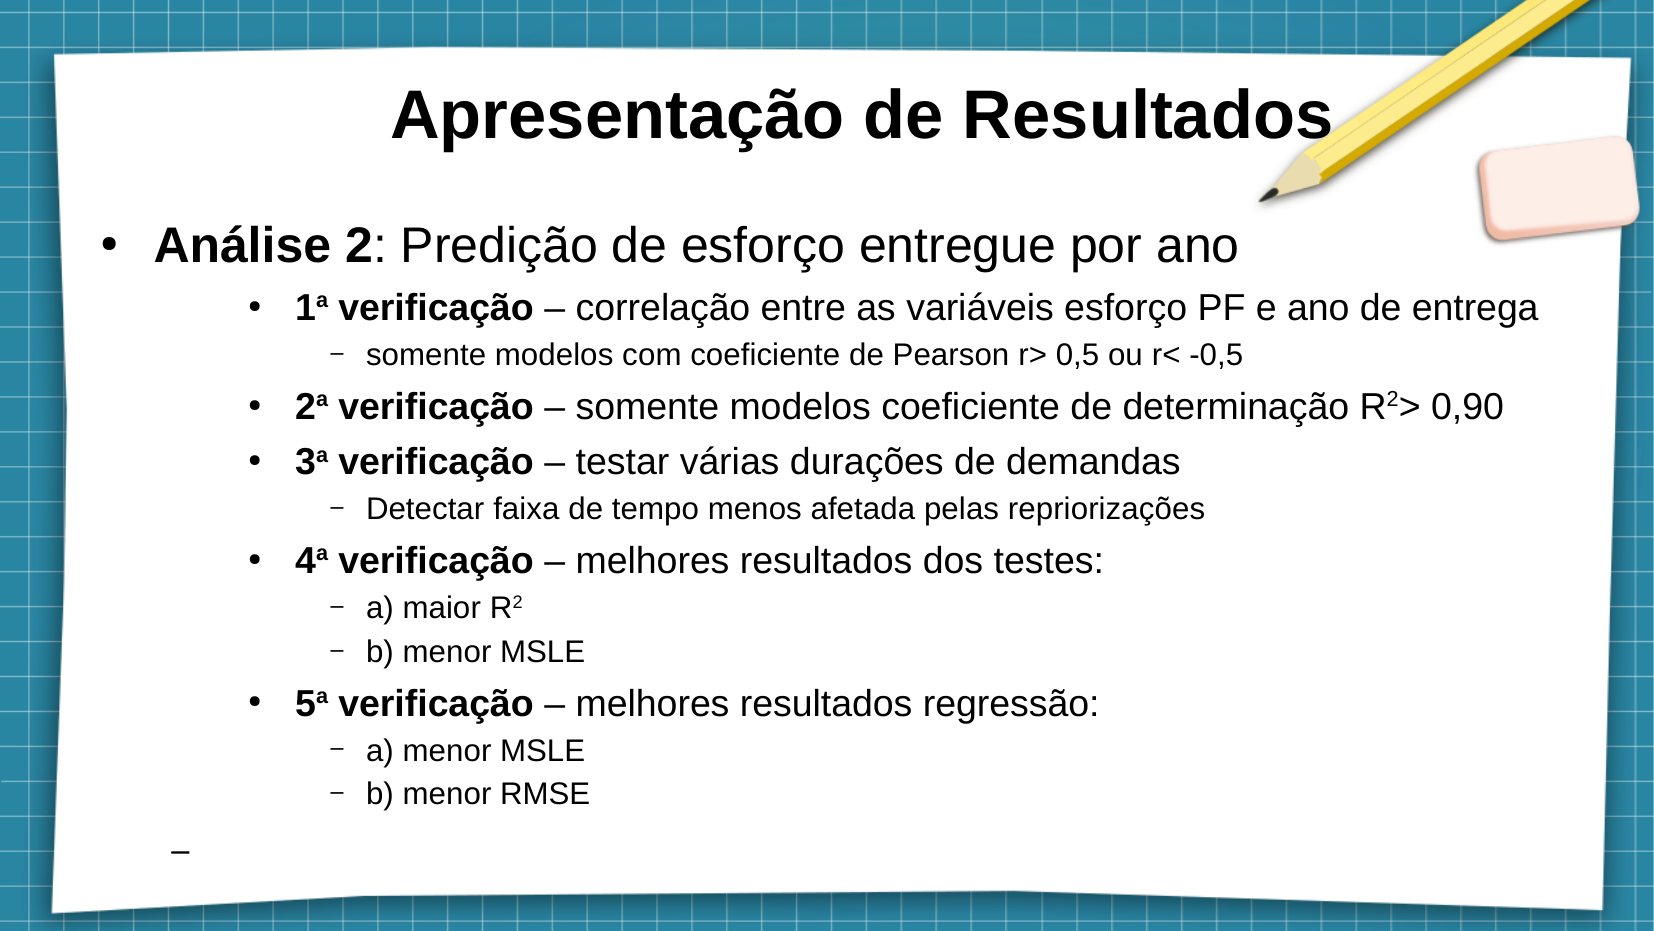

# Apresentação de Resultados
Análise 2: Predição de esforço entregue por ano
1a verificação – correlação entre as variáveis esforço PF e ano de entrega
somente modelos com coeficiente de Pearson r> 0,5 ou r< -0,5
2a verificação – somente modelos coeficiente de determinação R2> 0,90
3a verificação – testar várias durações de demandas
Detectar faixa de tempo menos afetada pelas repriorizações
4a verificação – melhores resultados dos testes:
a) maior R2
b) menor MSLE
5a verificação – melhores resultados regressão:
a) menor MSLE
b) menor RMSE